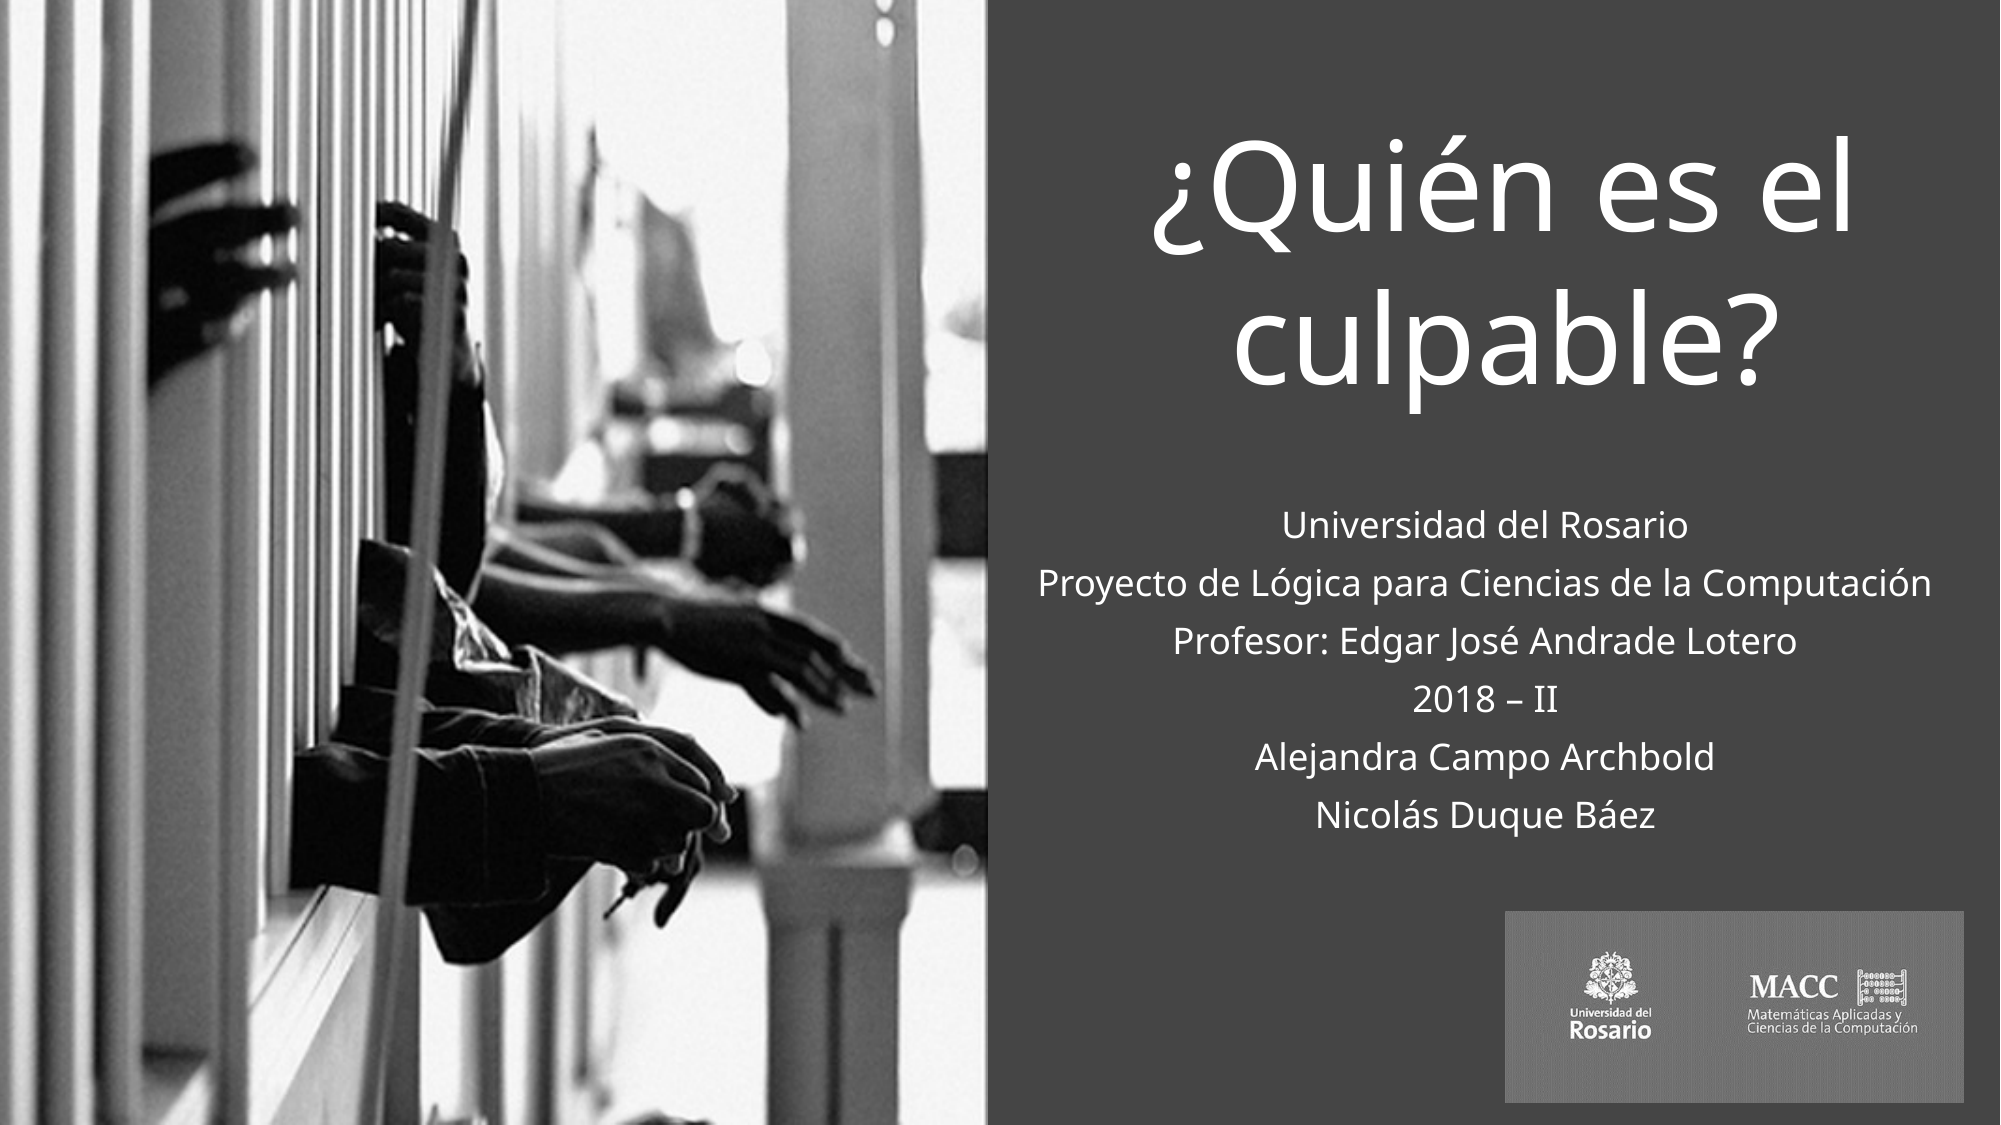

¿Quién es el culpable?
Universidad del Rosario
Proyecto de Lógica para Ciencias de la Computación
Profesor: Edgar José Andrade Lotero
2018 – II
Alejandra Campo Archbold
Nicolás Duque Báez